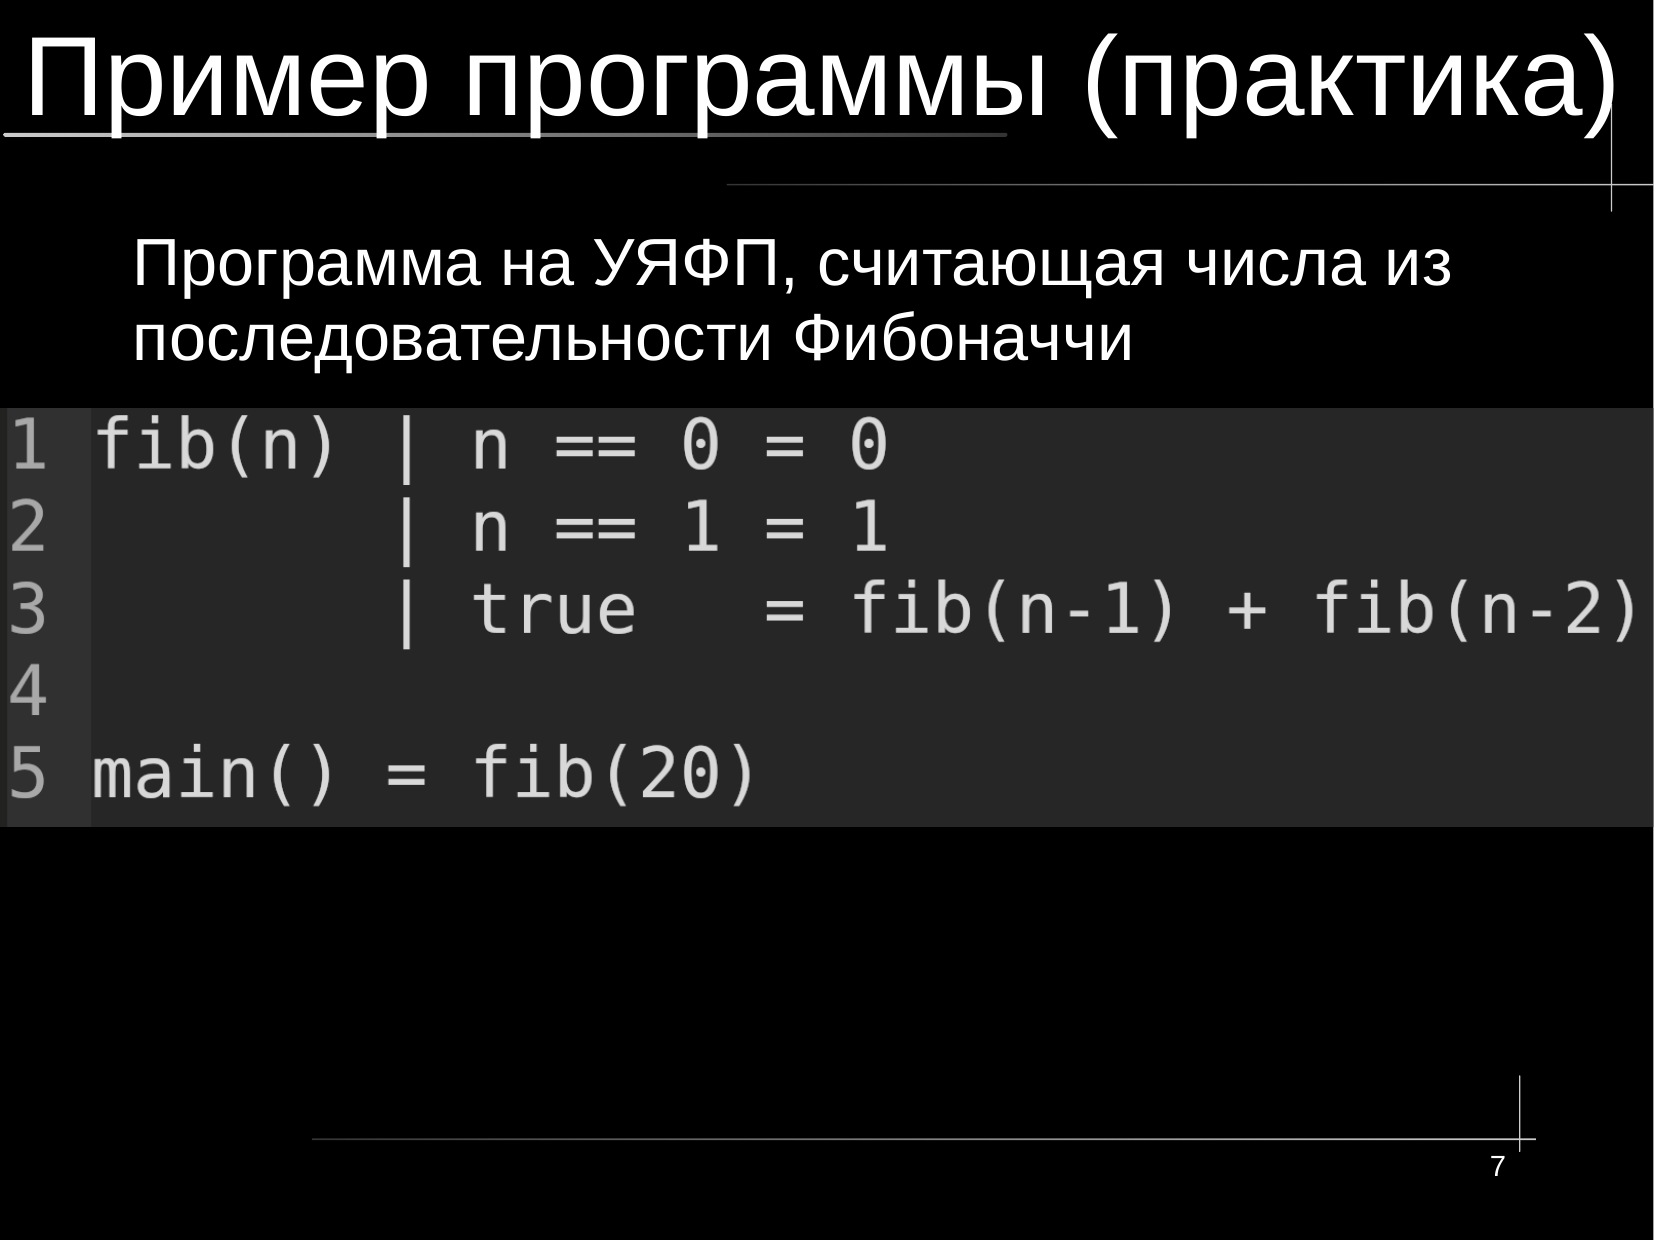

# Пример программы (практика)
Программа на УЯФП, считающая числа из последовательности Фибоначчи
7